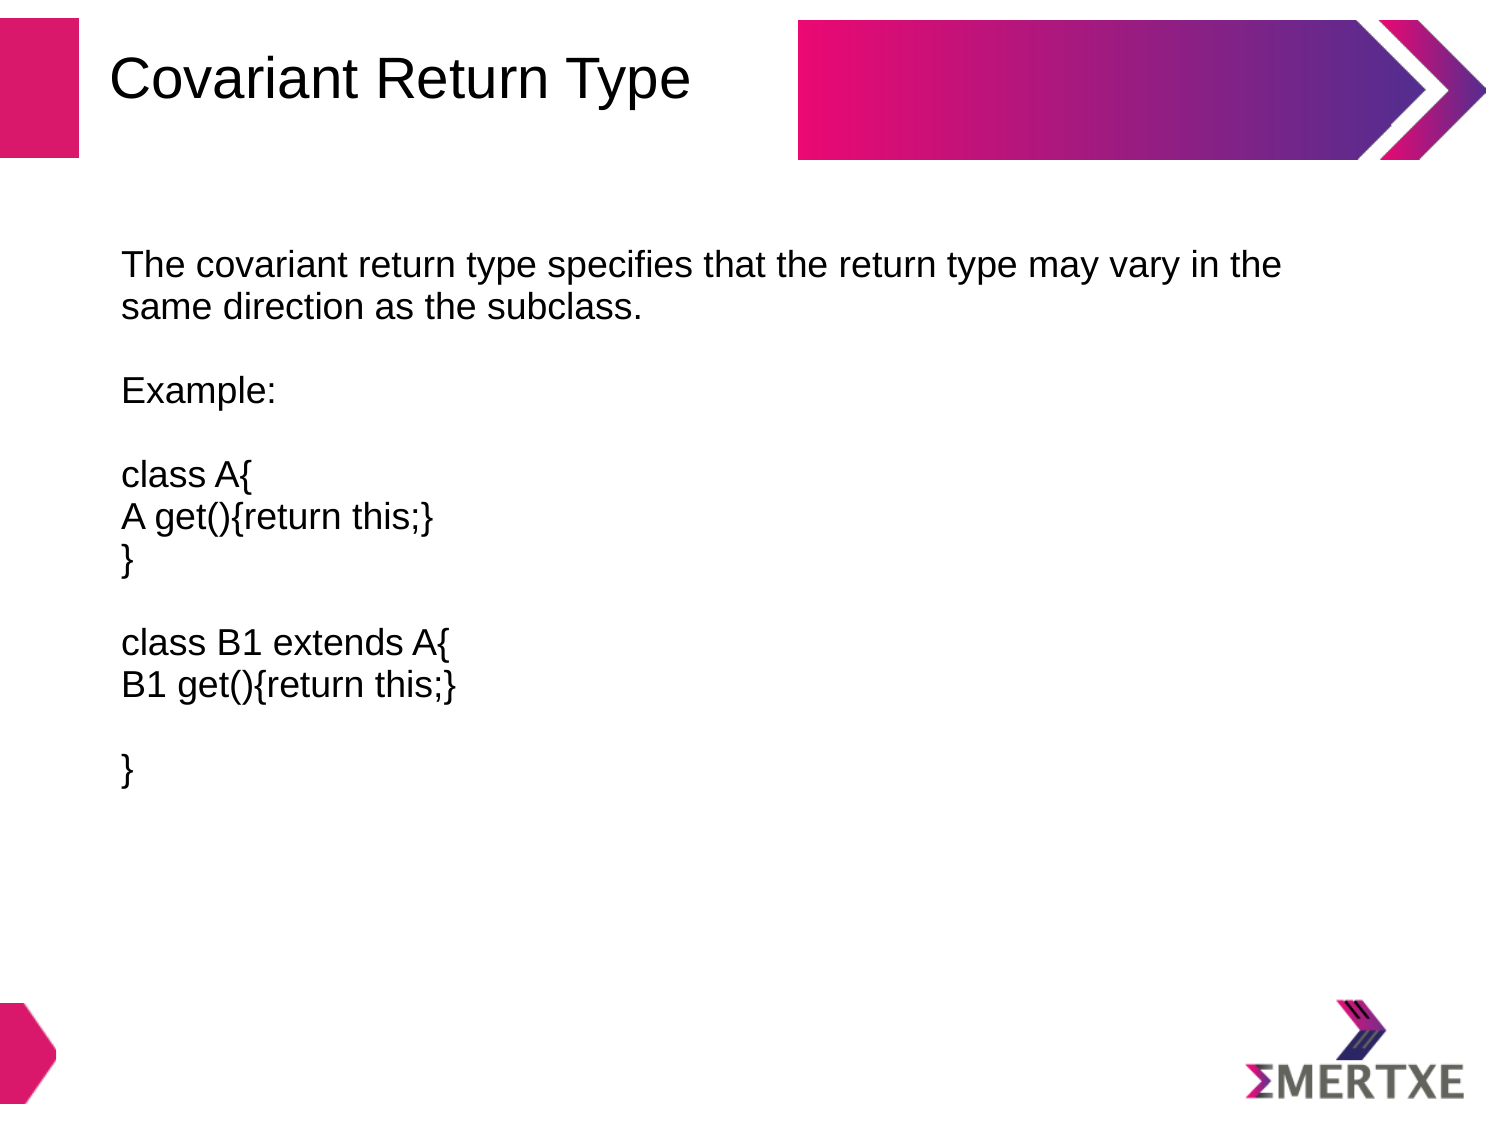

Covariant Return Type
The covariant return type specifies that the return type may vary in the same direction as the subclass.
Example:
class A{
A get(){return this;}
}
class B1 extends A{
B1 get(){return this;}
}